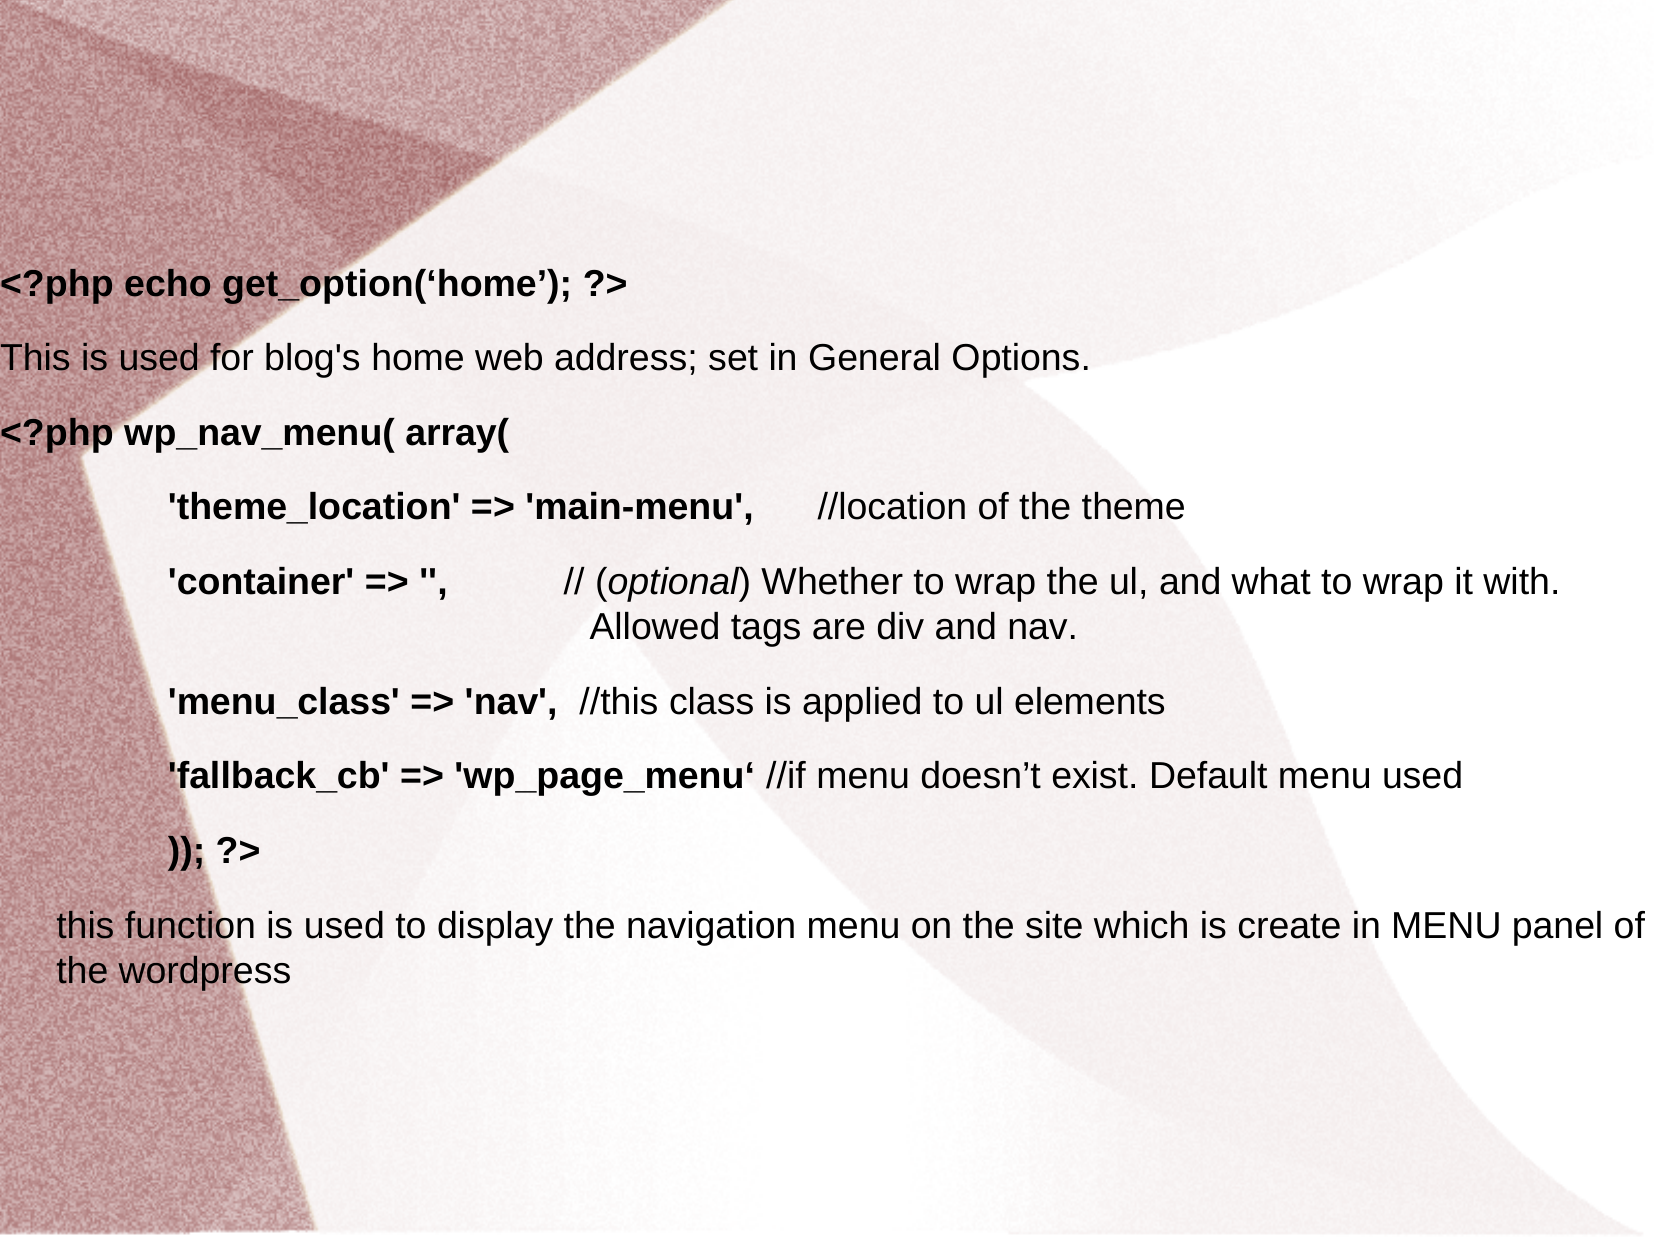

#
<?php echo get_option(‘home’); ?>
This is used for blog's home web address; set in General Options.
<?php wp_nav_menu( array(
 'theme_location' => 'main-menu', //location of the theme
 'container' => '', // (optional) Whether to wrap the ul, and what to wrap it with. 							 	Allowed tags are div and nav.
 'menu_class' => 'nav', //this class is applied to ul elements
 'fallback_cb' => 'wp_page_menu‘ //if menu doesn’t exist. Default menu used
 )); ?>
	this function is used to display the navigation menu on the site which is create in MENU panel of the wordpress